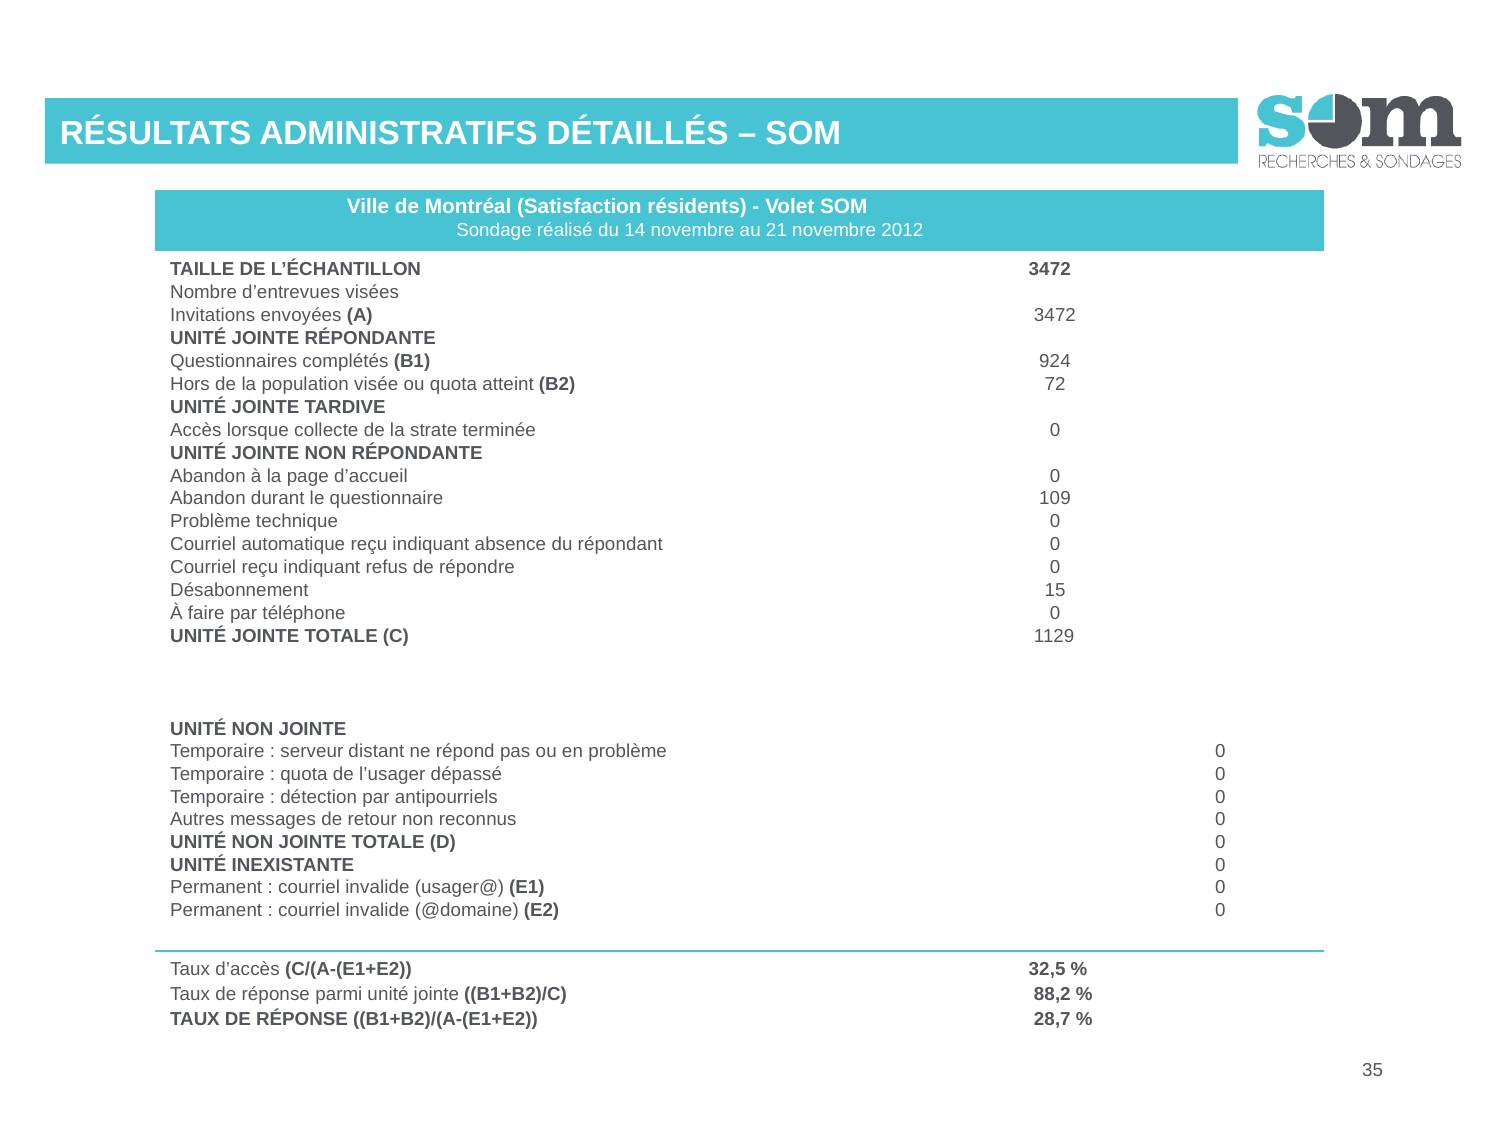

# RÉSULTATS ADMINISTRATIFS DÉTAILLÉS – SOM
| Ville de Montréal (Satisfaction résidents) - Volet SOM Sondage réalisé du 14 novembre au 21 novembre 2012 | |
| --- | --- |
| TAILLE DE L’ÉCHANTILLON Nombre d’entrevues visées Invitations envoyées (A) UNITÉ JOINTE RÉPONDANTE Questionnaires complétés (B1) Hors de la population visée ou quota atteint (B2) UNITÉ JOINTE TARDIVE Accès lorsque collecte de la strate terminée UNITÉ JOINTE NON RÉPONDANTE Abandon à la page d’accueil Abandon durant le questionnaire Problème technique Courriel automatique reçu indiquant absence du répondant Courriel reçu indiquant refus de répondre Désabonnement À faire par téléphone UNITÉ JOINTE TOTALE (C) | 3472 3472 924 72 0 0 109 0 0 0 15 0 1129 |
| UNITÉ NON JOINTE Temporaire : serveur distant ne répond pas ou en problème Temporaire : quota de l’usager dépassé Temporaire : détection par antipourriels Autres messages de retour non reconnus UNITÉ NON JOINTE TOTALE (D) UNITÉ INEXISTANTE Permanent : courriel invalide (usager@) (E1) Permanent : courriel invalide (@domaine) (E2) | 0 0 0 0 0 0 0 0 |
| Taux d’accès (C/(A-(E1+E2)) Taux de réponse parmi unité jointe ((B1+B2)/C) TAUX DE RÉPONSE ((B1+B2)/(A-(E1+E2)) | 32,5 % 88,2 % 28,7 % |